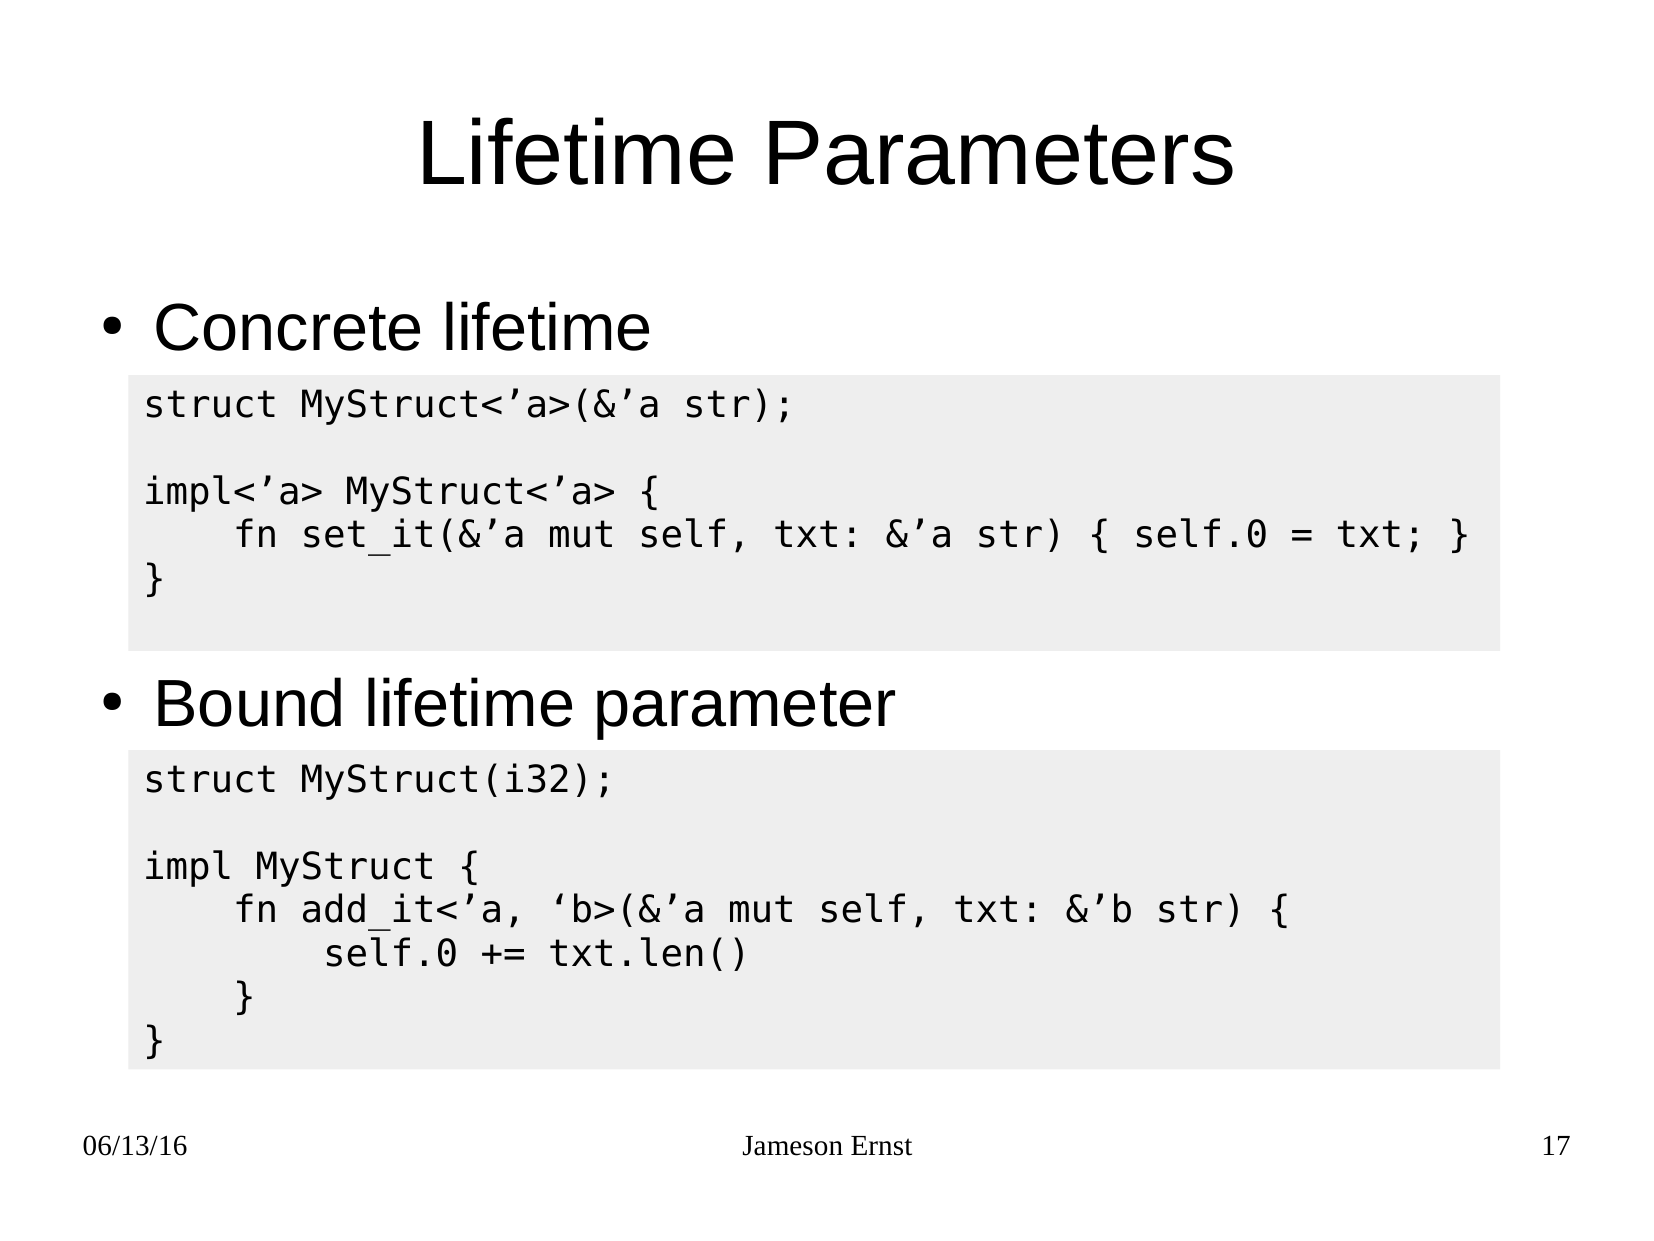

# Lifetime Parameters
Concrete lifetime
struct MyStruct<’a>(&’a str);
impl<’a> MyStruct<’a> {
 fn set_it(&’a mut self, txt: &’a str) { self.0 = txt; }
}
Bound lifetime parameter
struct MyStruct(i32);
impl MyStruct {
 fn add_it<’a, ‘b>(&’a mut self, txt: &’b str) {
 self.0 += txt.len()
 }
}
06/13/16
Jameson Ernst
17